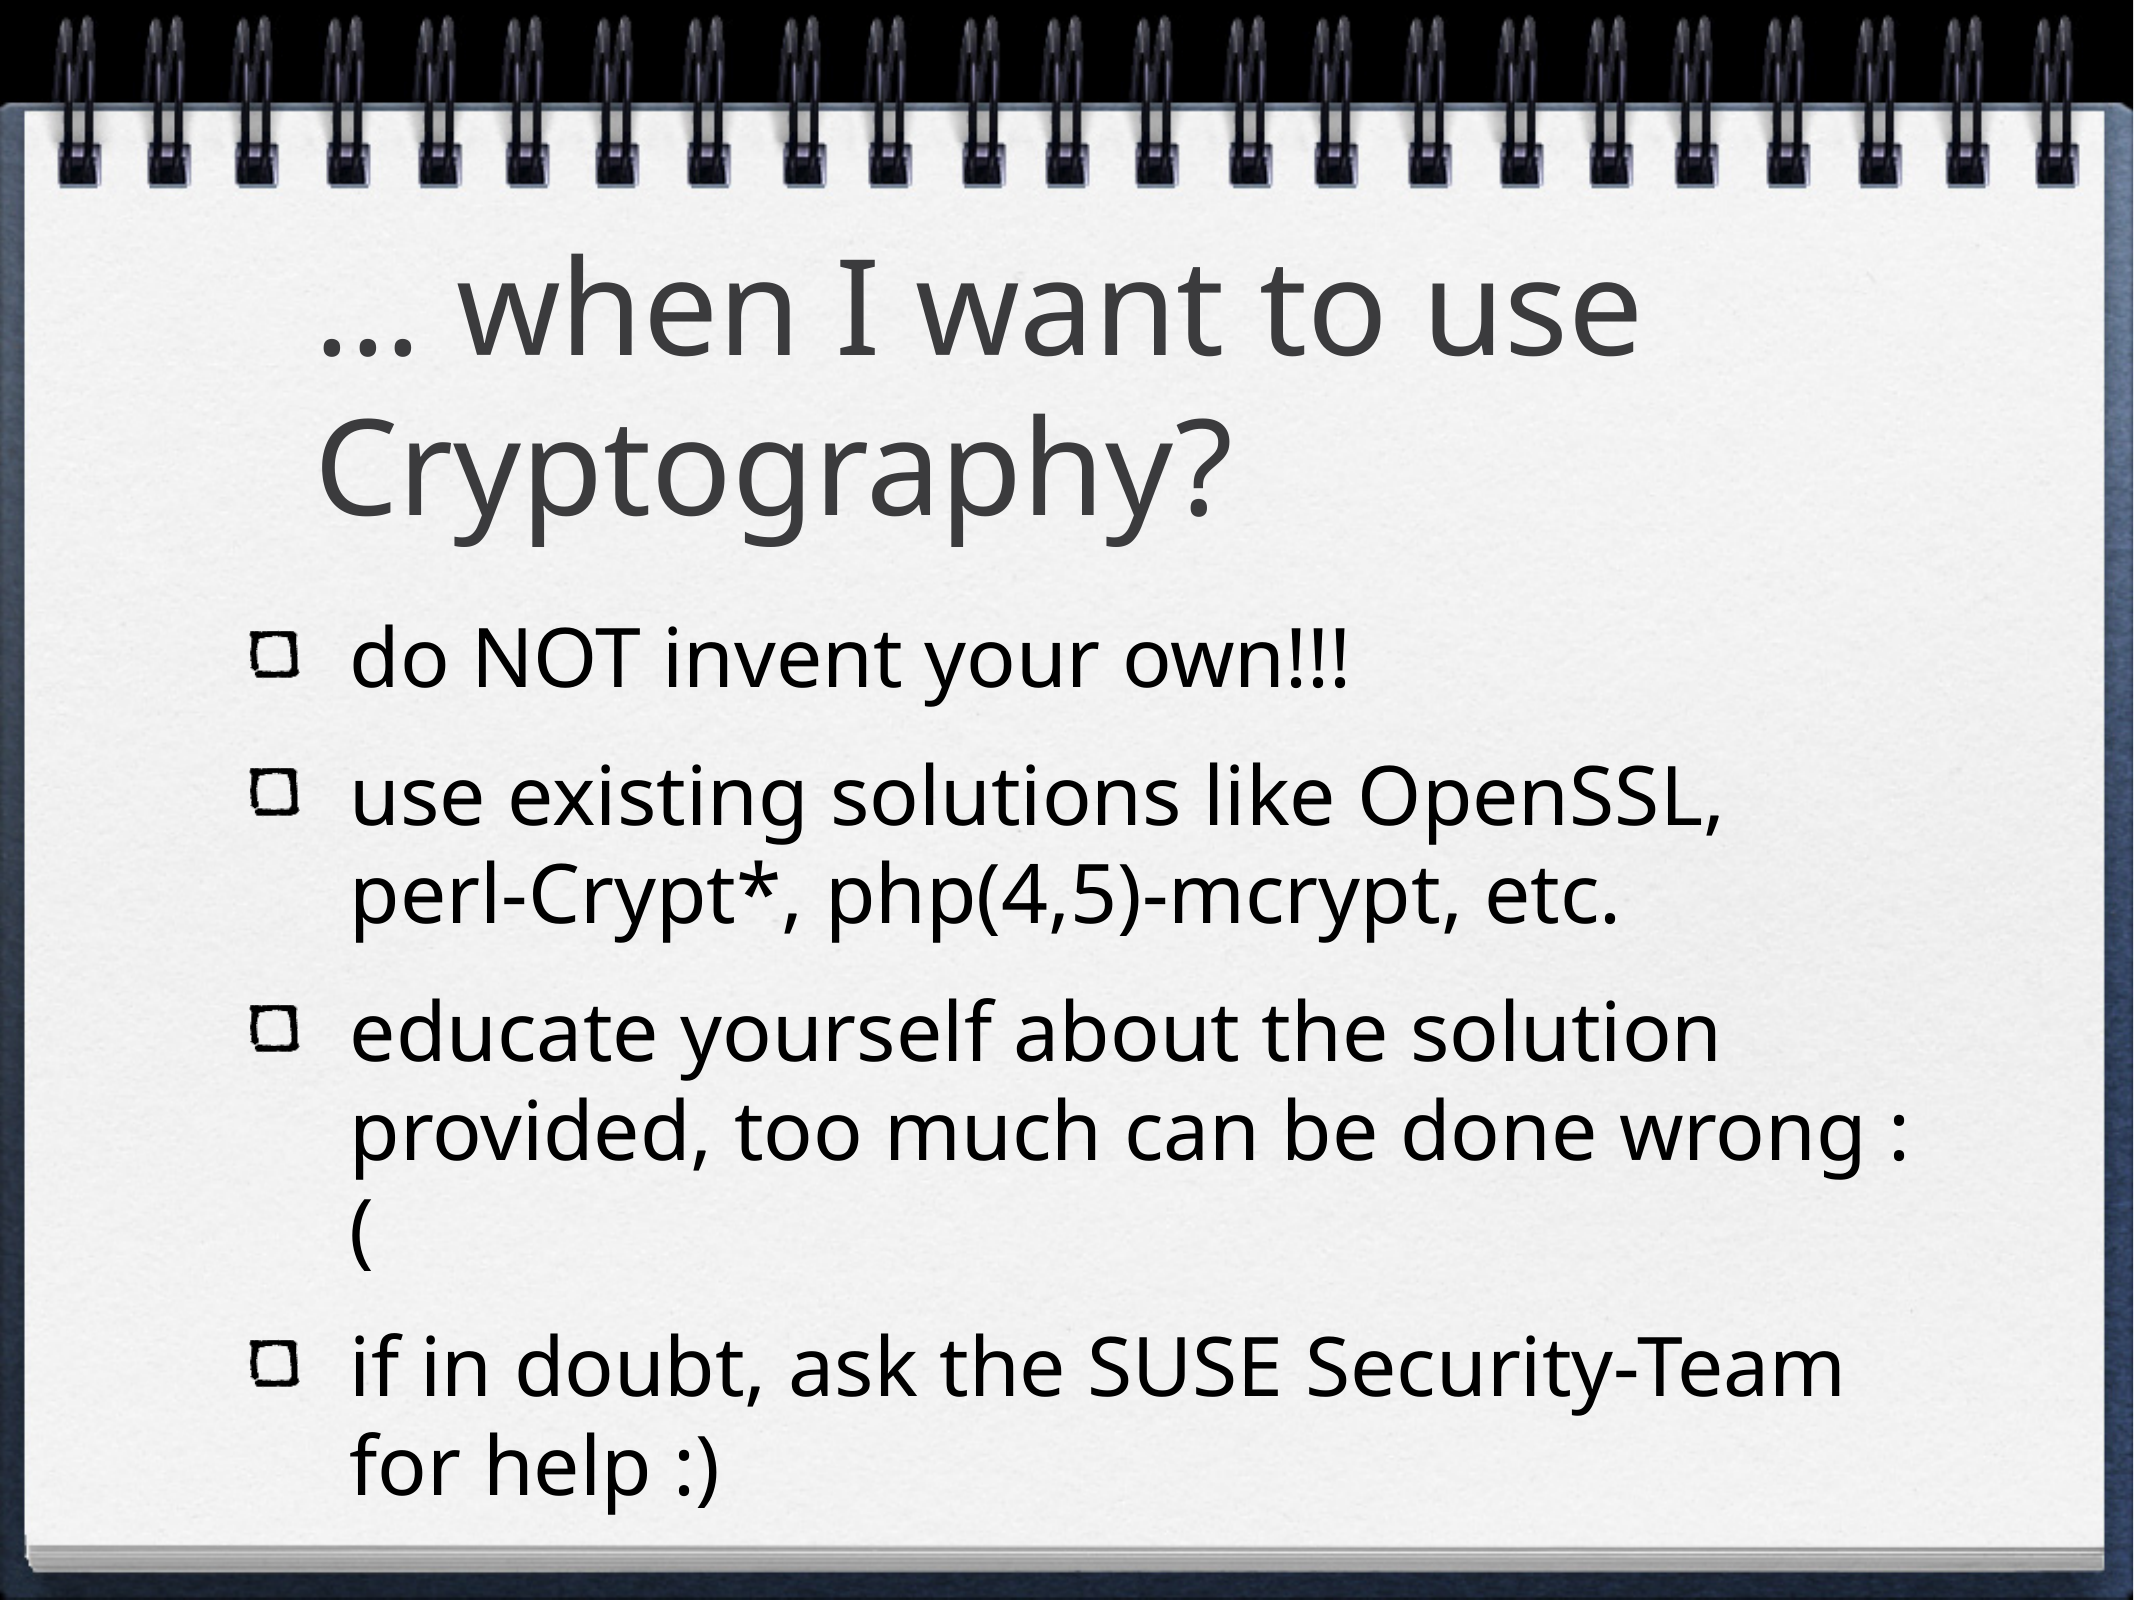

# ... when I want to use Cryptography?
do NOT invent your own!!!
use existing solutions like OpenSSL, perl-Crypt*, php(4,5)-mcrypt, etc.
educate yourself about the solution provided, too much can be done wrong :(
if in doubt, ask the SUSE Security-Team for help :)